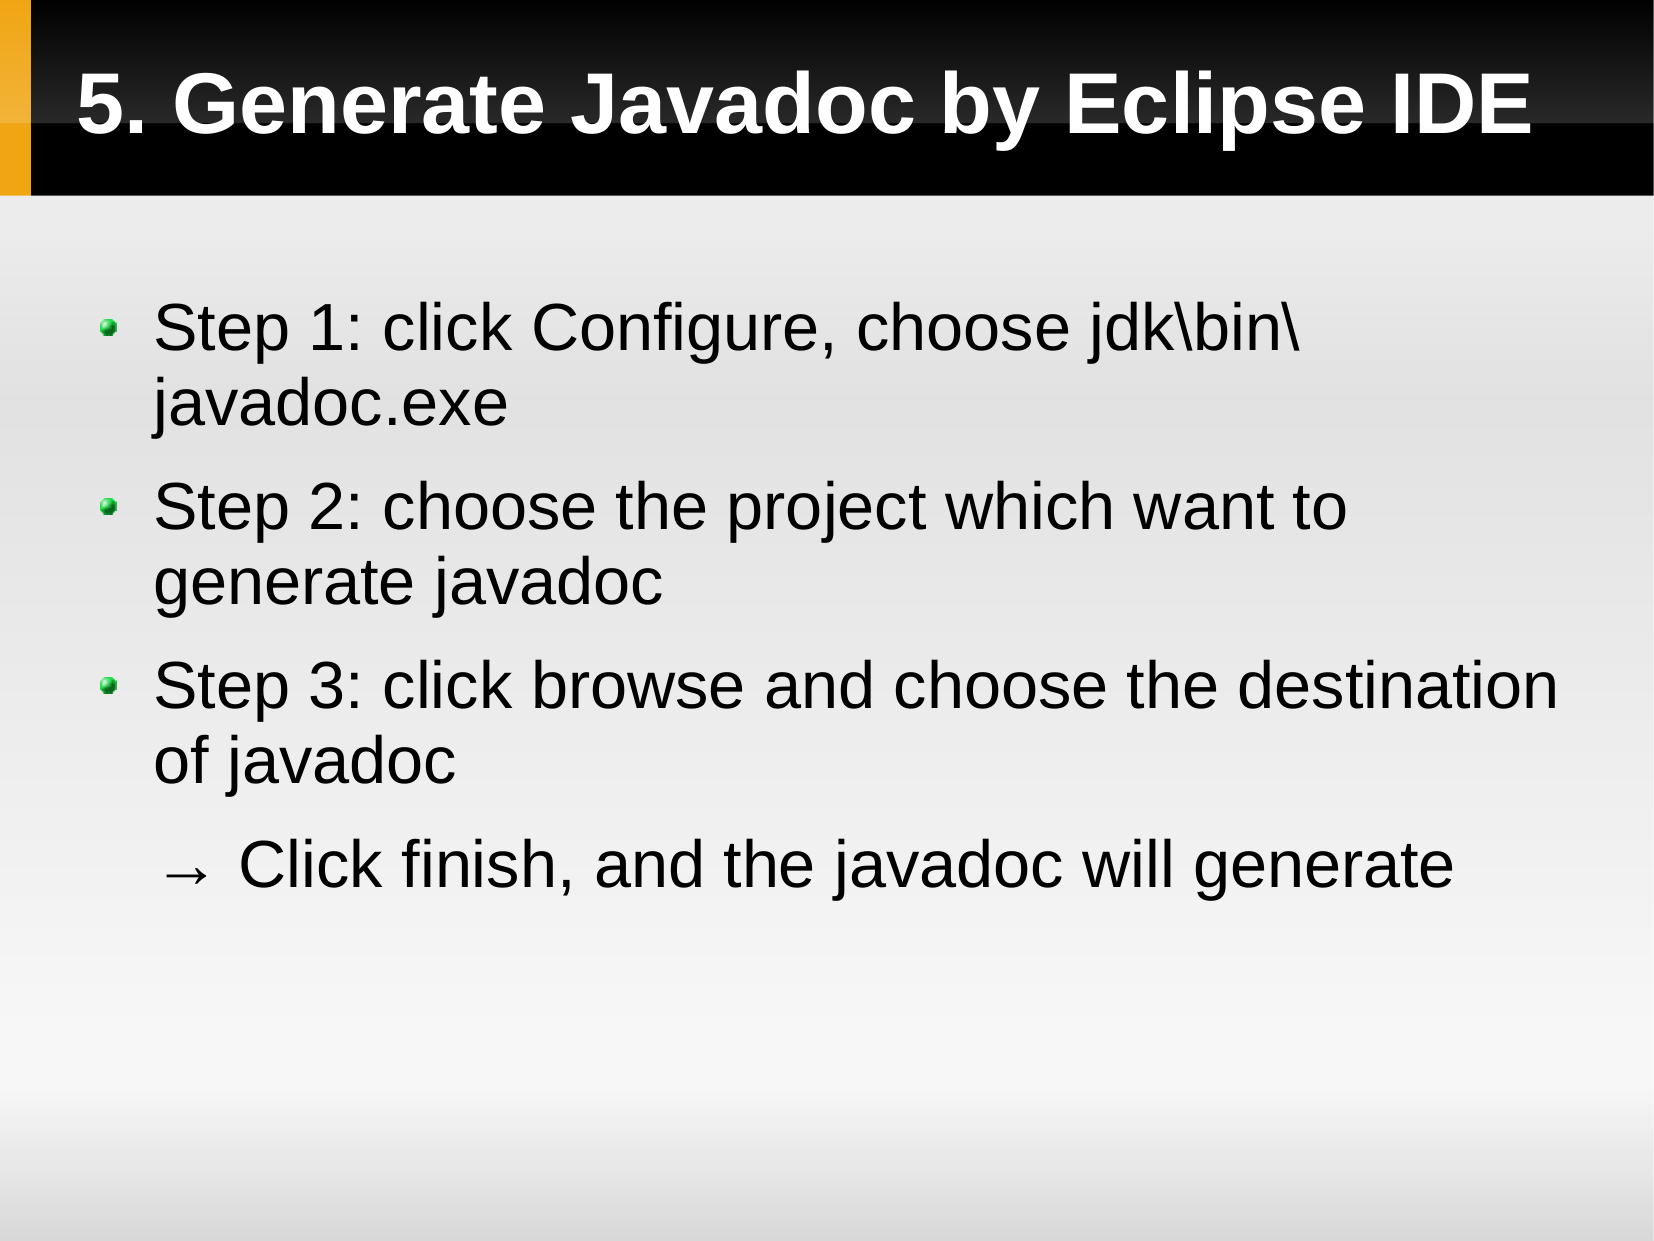

# 5. Generate Javadoc by Eclipse IDE
Step 1: click Configure, choose jdk\bin\javadoc.exe
Step 2: choose the project which want to generate javadoc
Step 3: click browse and choose the destination of javadoc
→ Click finish, and the javadoc will generate